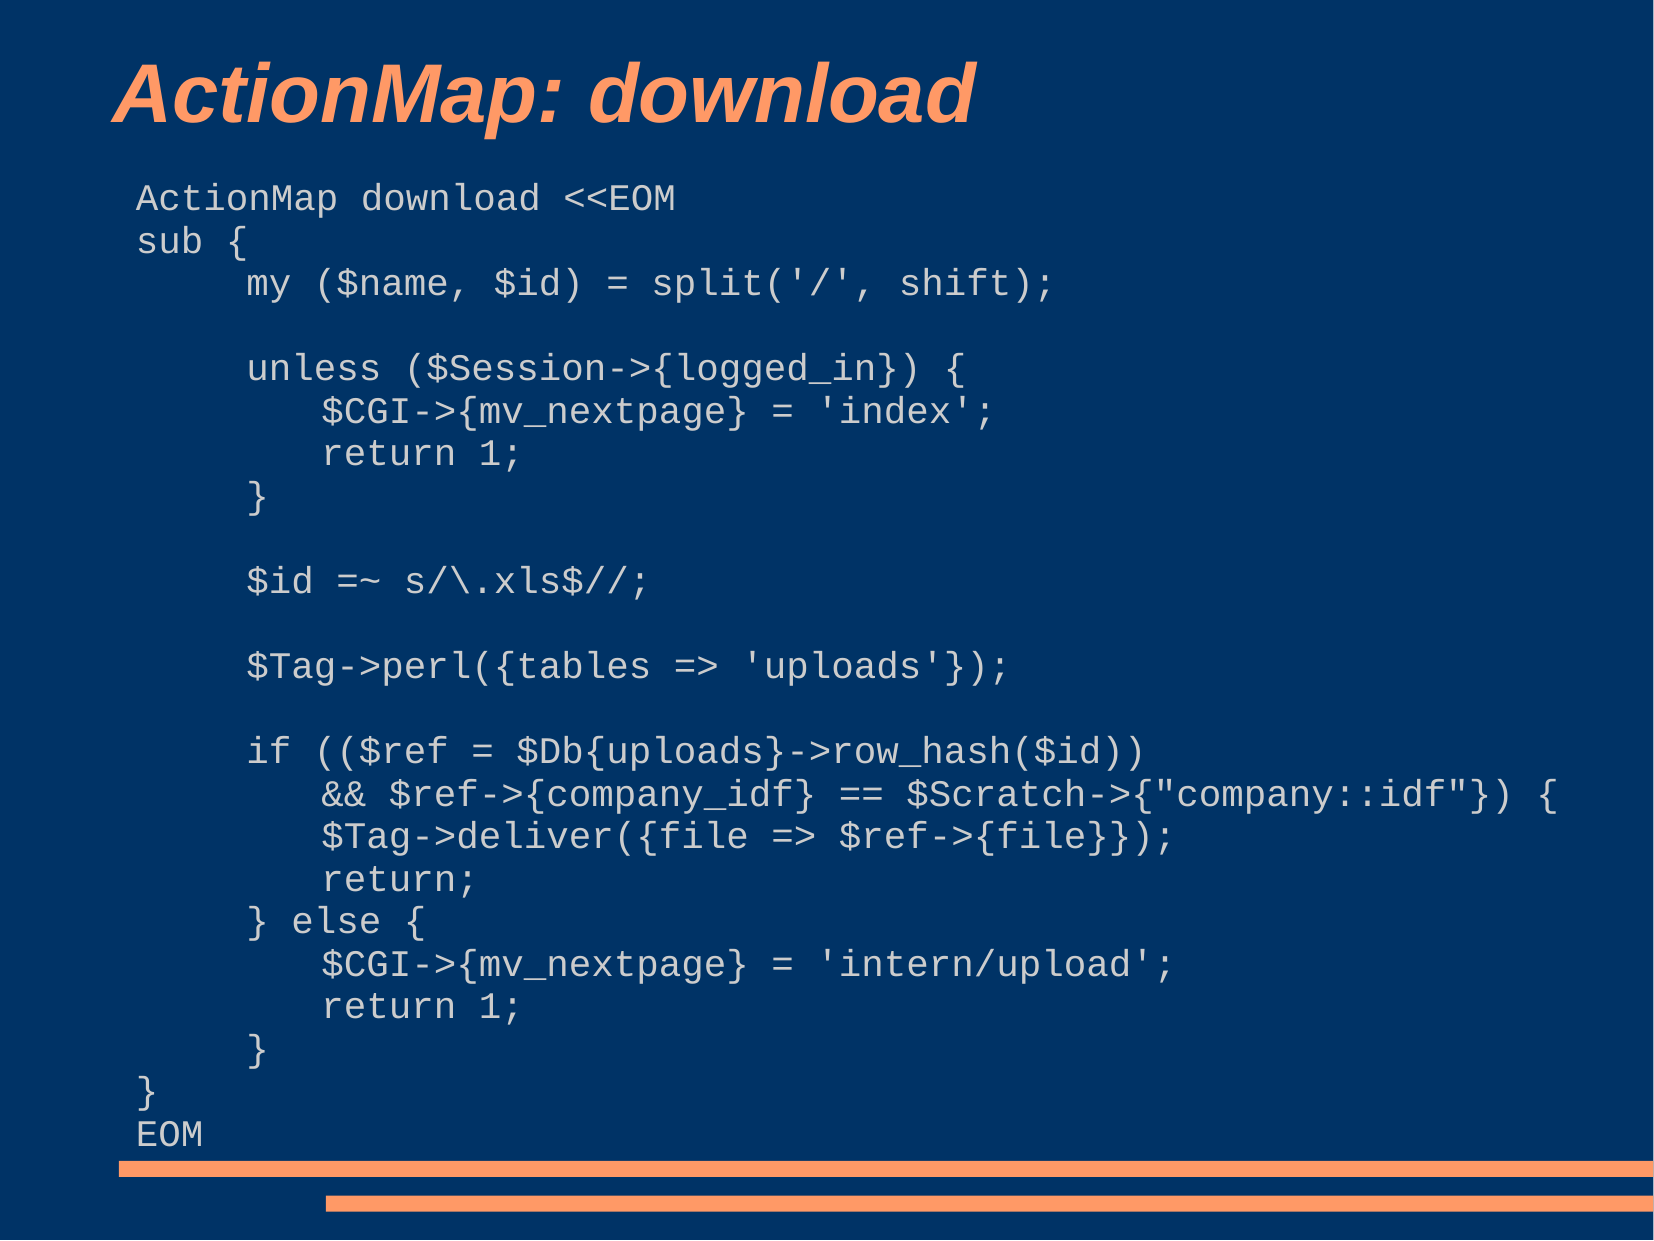

# ActionMap: download
ActionMap download <<EOM
sub {
	my ($name, $id) = split('/', shift);
	unless ($Session->{logged_in}) {
		$CGI->{mv_nextpage} = 'index';
		return 1;
	}
	$id =~ s/\.xls$//;
	$Tag->perl({tables => 'uploads'});
	if (($ref = $Db{uploads}->row_hash($id))
		&& $ref->{company_idf} == $Scratch->{"company::idf"}) {
		$Tag->deliver({file => $ref->{file}});
		return;
	} else {
		$CGI->{mv_nextpage} = 'intern/upload';
		return 1;
	}
}
EOM